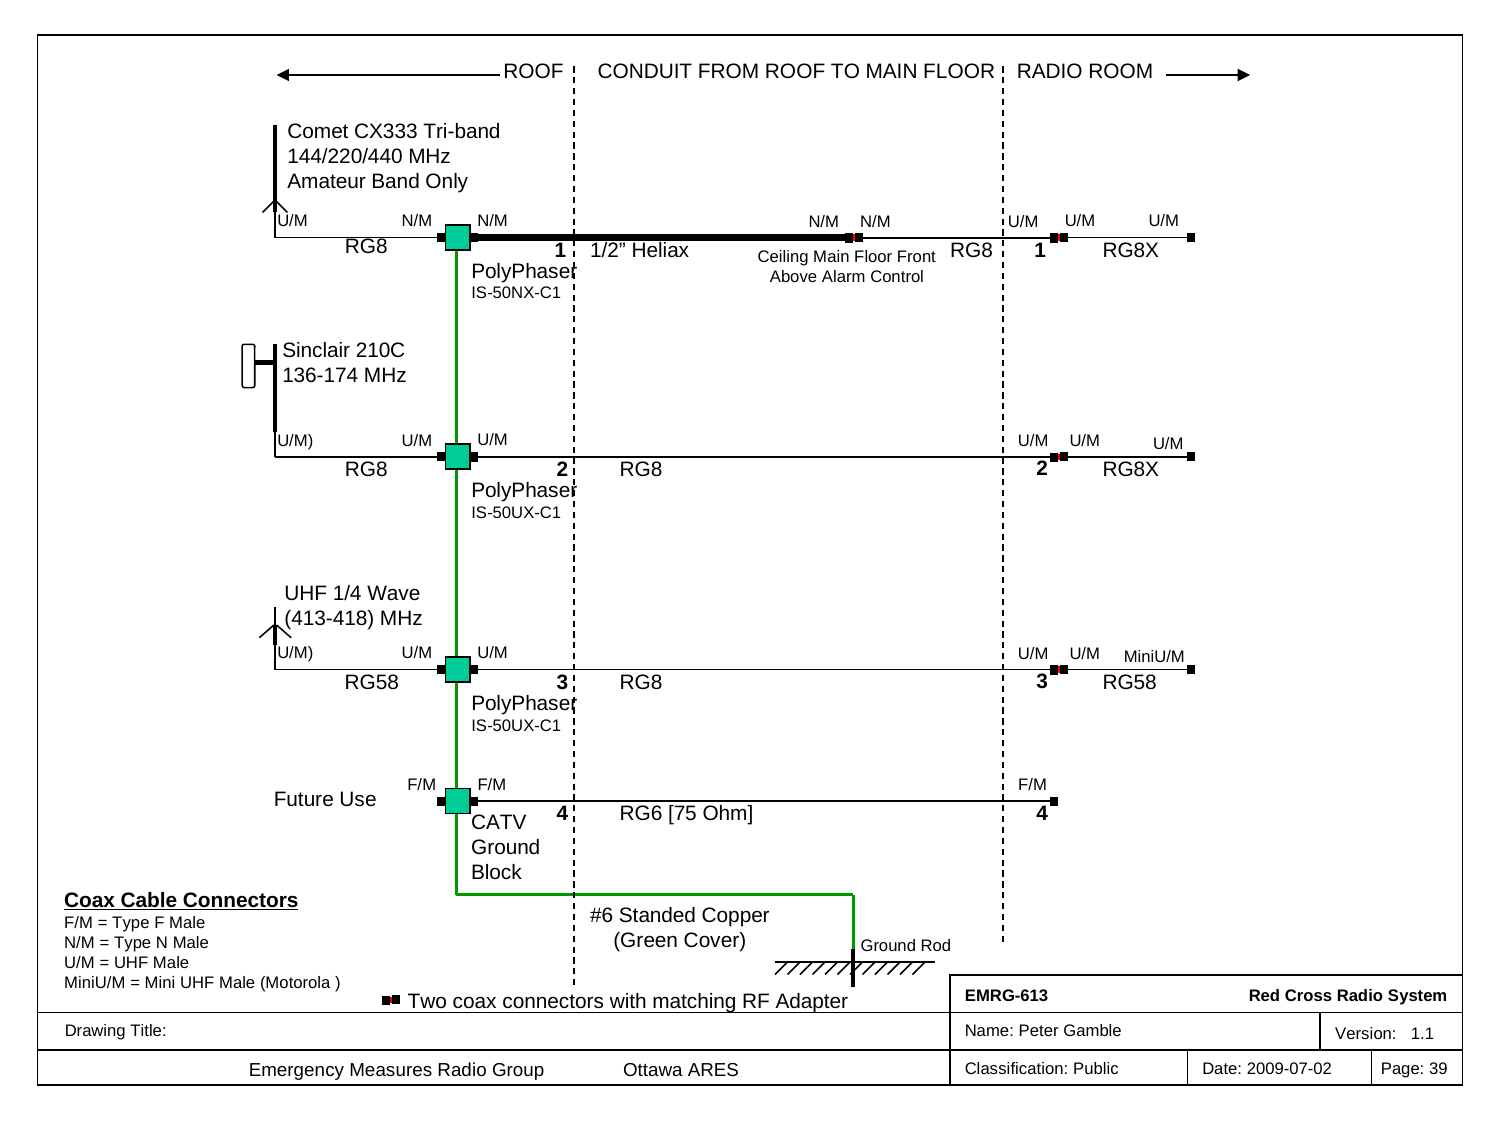

ROOF
CONDUIT FROM ROOF TO MAIN FLOOR
RADIO ROOM
Comet CX333 Tri-band
144/220/440 MHz
Amateur Band Only
N/M
U/M
U/M
N/M
U/M
N/M
N/M
U/M
RG8
1/2” Heliax
RG8
1
RG8X
1
Ceiling Main Floor Front
Above Alarm Control
PolyPhaser
IS-50NX-C1
Sinclair 210C
136-174 MHz
U/M
U/M)
U/M
U/M
U/M
U/M
2
RG8
2
RG8
RG8X
PolyPhaser
IS-50UX-C1
UHF 1/4 Wave
(413-418) MHz
U/M
U/M)
U/M
U/M
U/M
MiniU/M
3
RG58
3
RG8
RG58
PolyPhaser
IS-50UX-C1
F/M
F/M
F/M
Future Use
4
4
RG6 [75 Ohm]
CATV
Ground
Block
Coax Cable Connectors
F/M = Type F Male
N/M = Type N Male
U/M = UHF Male
MiniU/M = Mini UHF Male (Motorola )
#6 Standed Copper
(Green Cover)
Ground Rod
Two coax connectors with matching RF Adapter
Emergency Measures Radio Group Ottawa ARES
Page: